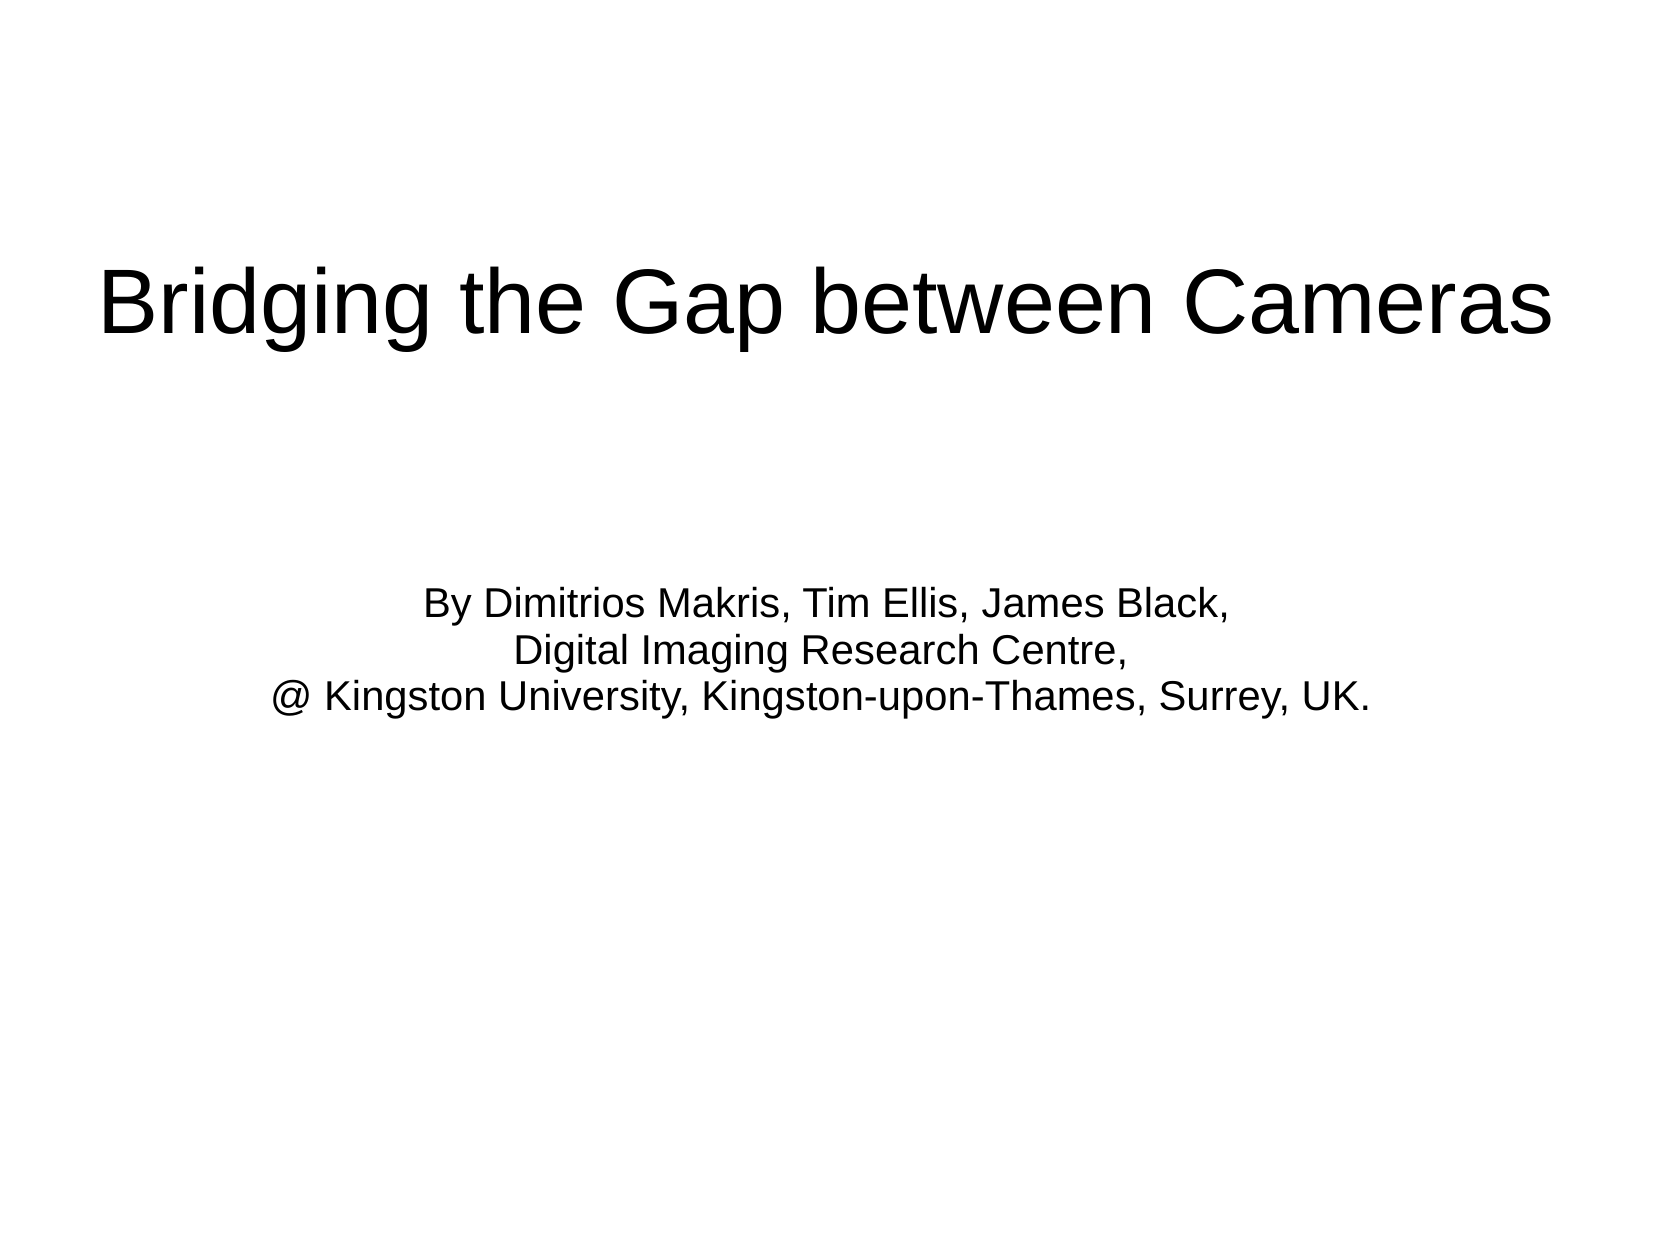

# Bridging the Gap between Cameras
By Dimitrios Makris, Tim Ellis, James Black,
Digital Imaging Research Centre,
@ Kingston University, Kingston-upon-Thames, Surrey, UK.